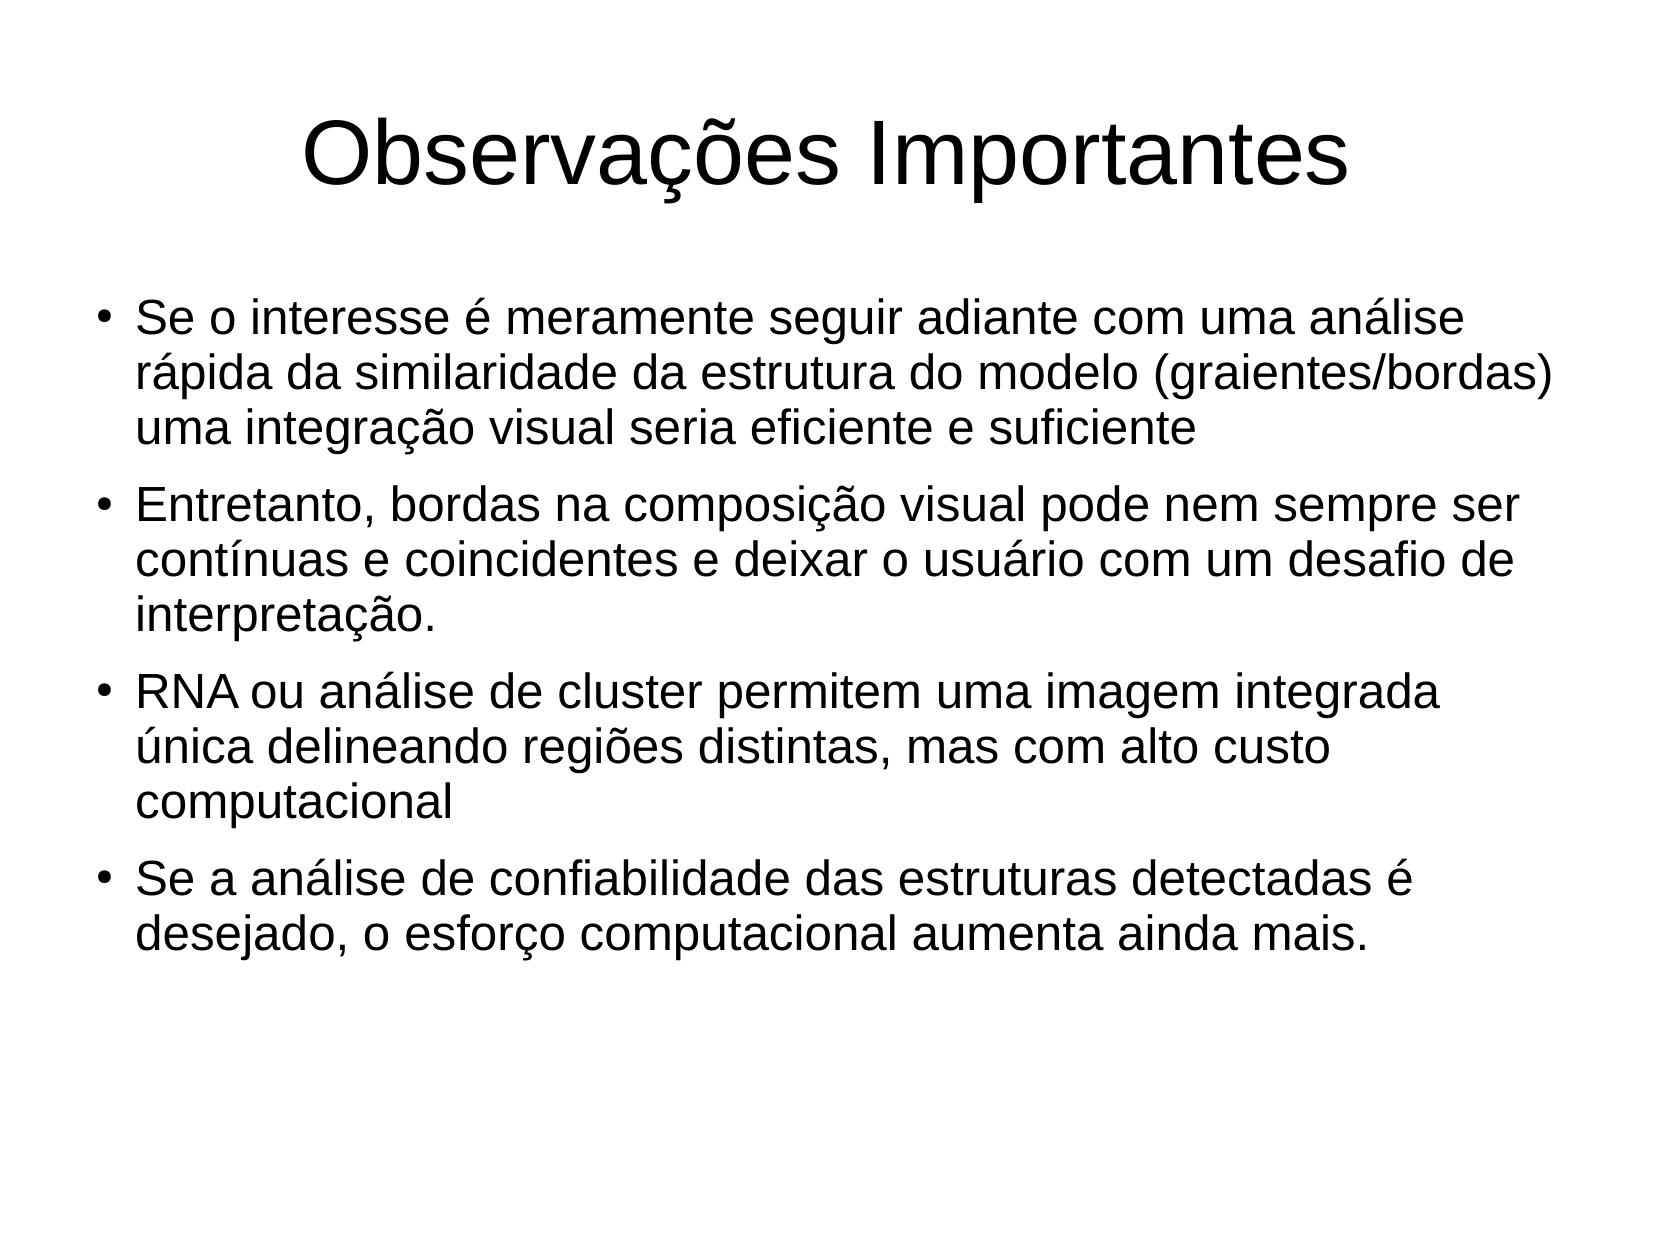

# Observações Importantes
Se o interesse é meramente seguir adiante com uma análise rápida da similaridade da estrutura do modelo (graientes/bordas) uma integração visual seria eficiente e suficiente
Entretanto, bordas na composição visual pode nem sempre ser contínuas e coincidentes e deixar o usuário com um desafio de interpretação.
RNA ou análise de cluster permitem uma imagem integrada única delineando regiões distintas, mas com alto custo computacional
Se a análise de confiabilidade das estruturas detectadas é desejado, o esforço computacional aumenta ainda mais.